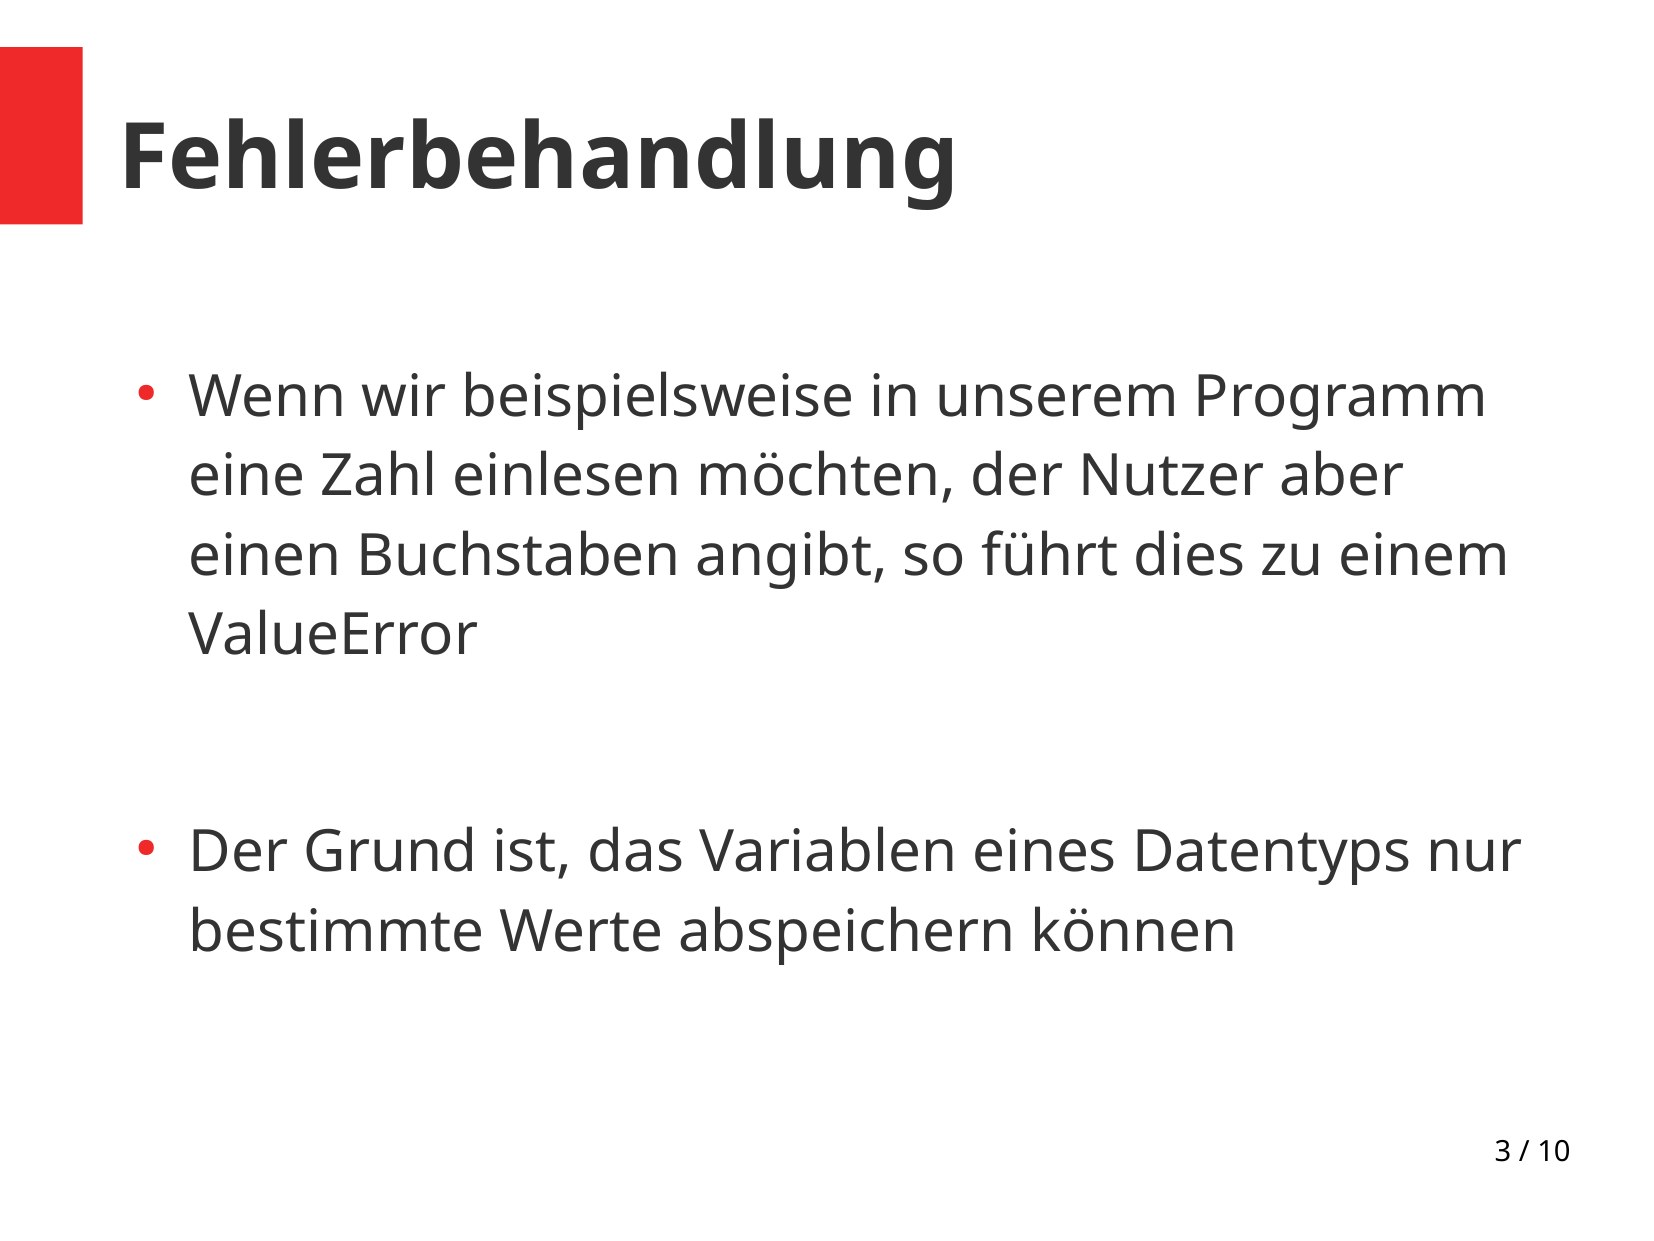

# Fehlerbehandlung
Wenn wir beispielsweise in unserem Programm eine Zahl einlesen möchten, der Nutzer aber einen Buchstaben angibt, so führt dies zu einem ValueError
Der Grund ist, das Variablen eines Datentyps nur bestimmte Werte abspeichern können
3